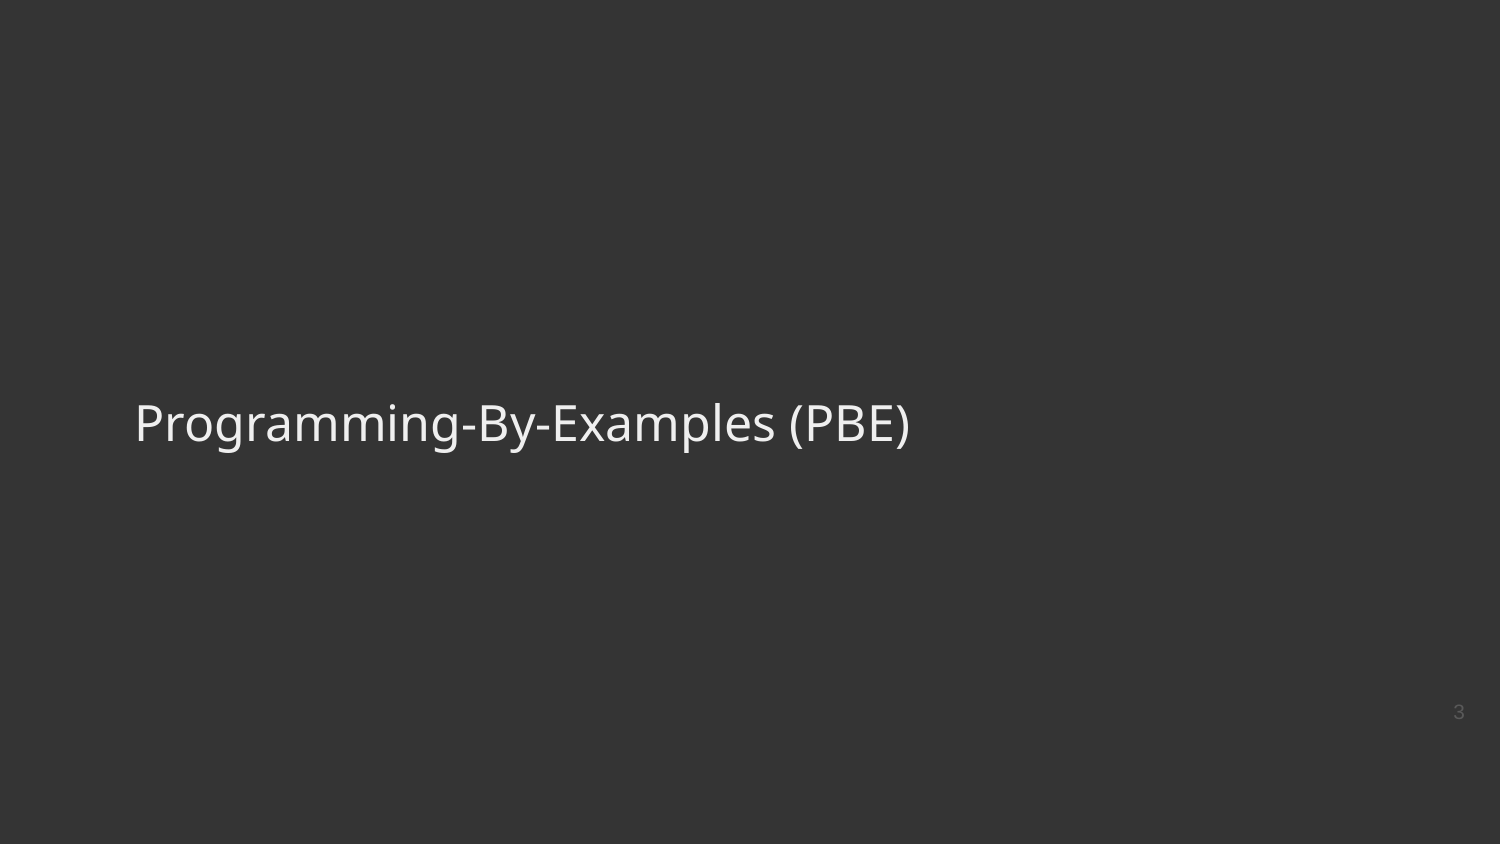

1600 x 800
1600 x 800
1600 x 800
Programming-By-Examples (PBE)